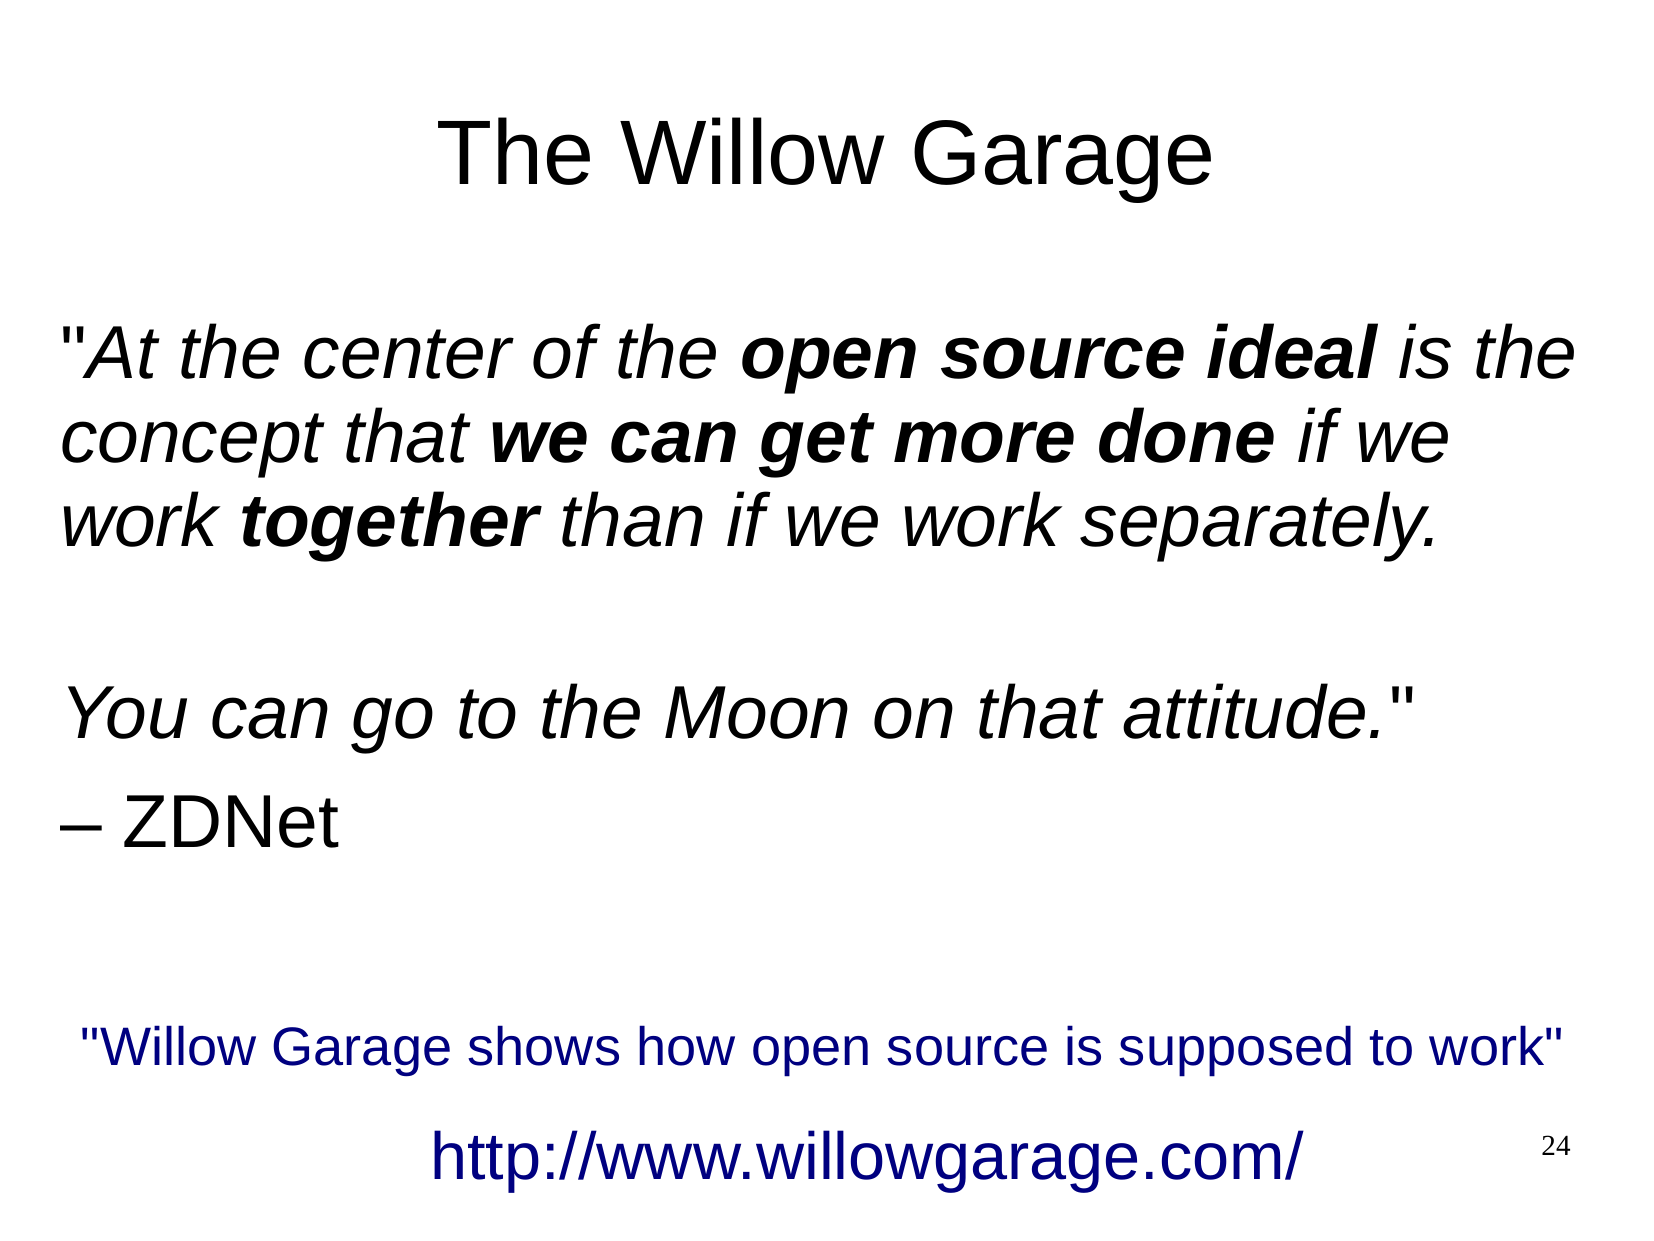

# The Willow Garage
"At the center of the open source ideal is the concept that we can get more done if we work together than if we work separately.
You can go to the Moon on that attitude."
– ZDNet
 "Willow Garage shows how open source is supposed to work"
http://www.willowgarage.com/
24